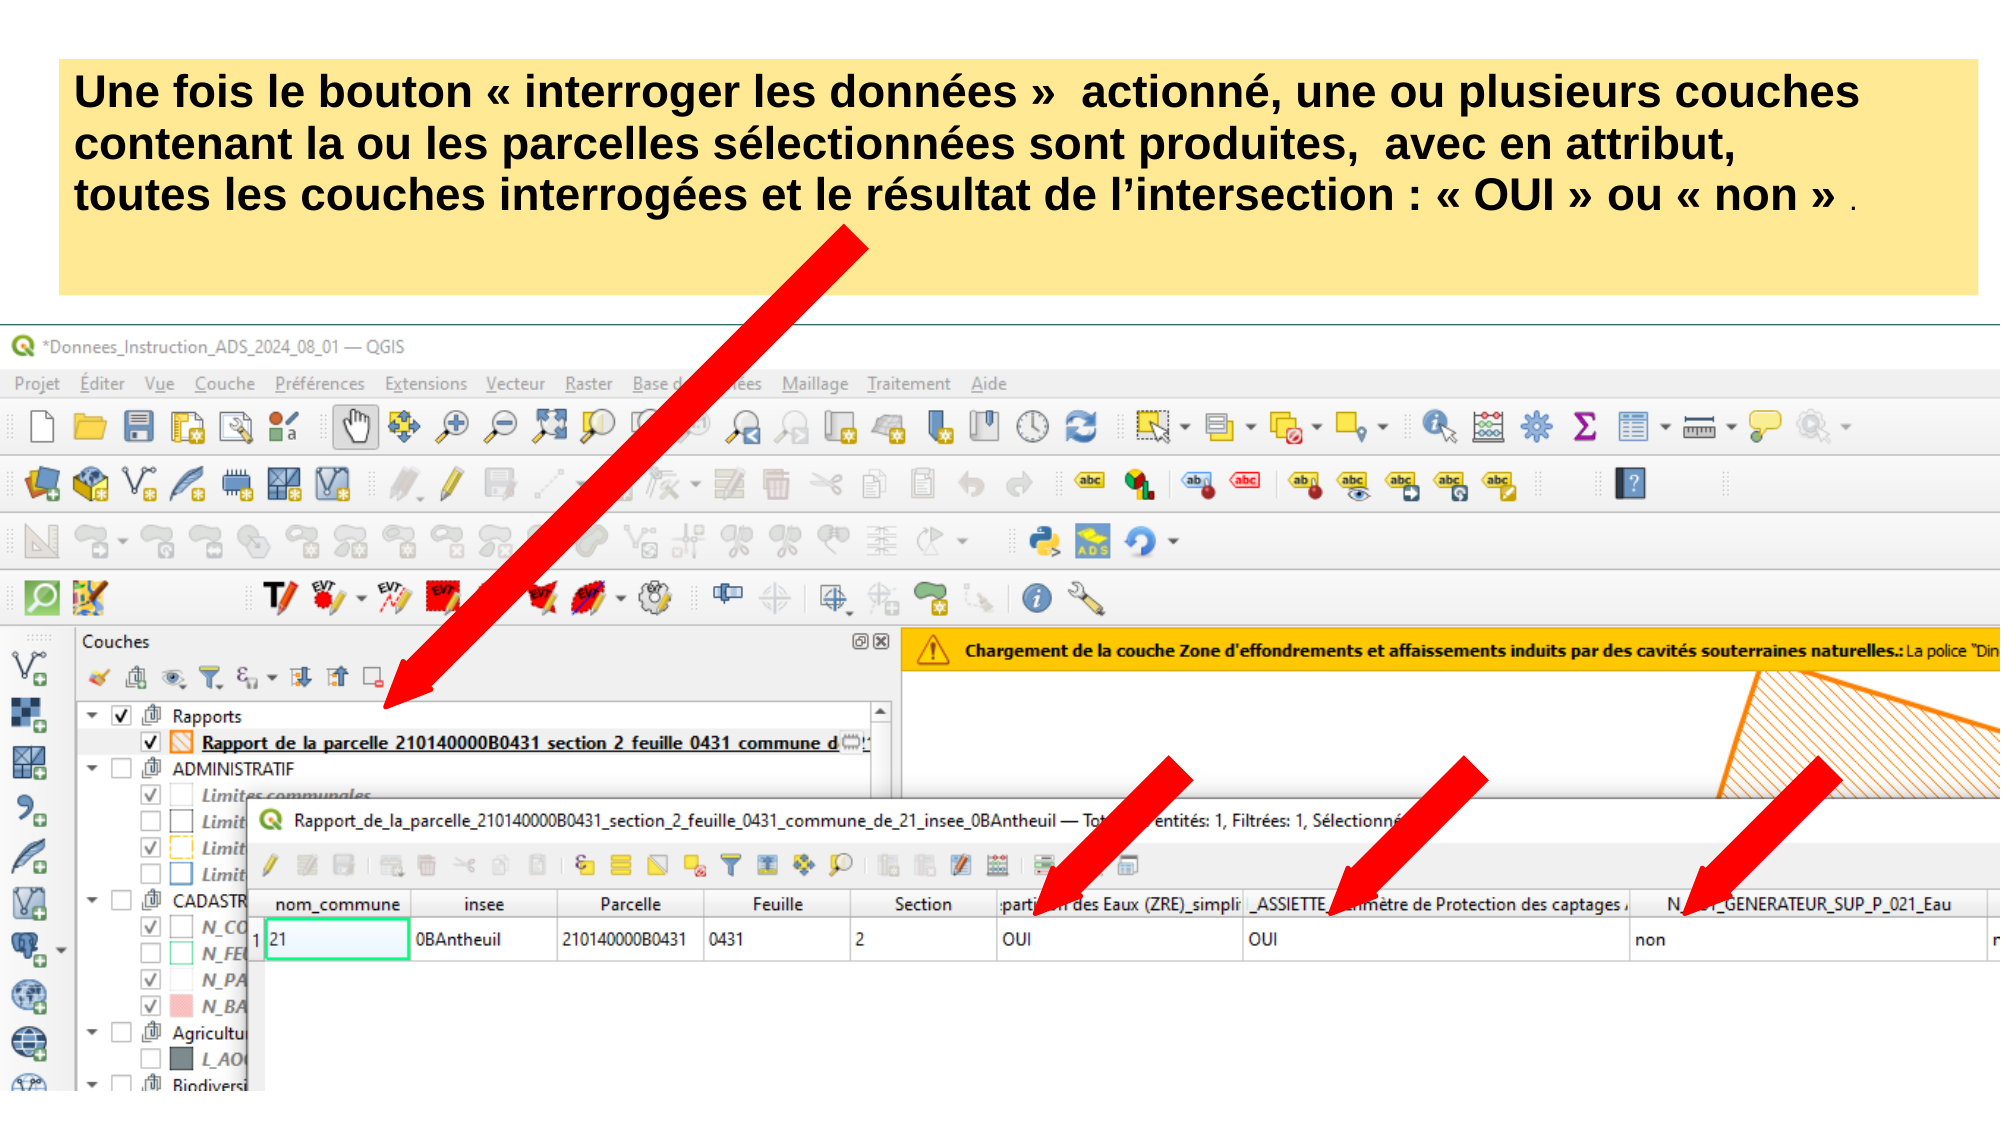

Une fois le bouton « interroger les données » actionné, une ou plusieurs couches contenant la ou les parcelles sélectionnées sont produites, avec en attribut,
toutes les couches interrogées et le résultat de l’intersection : « OUI » ou « non » .